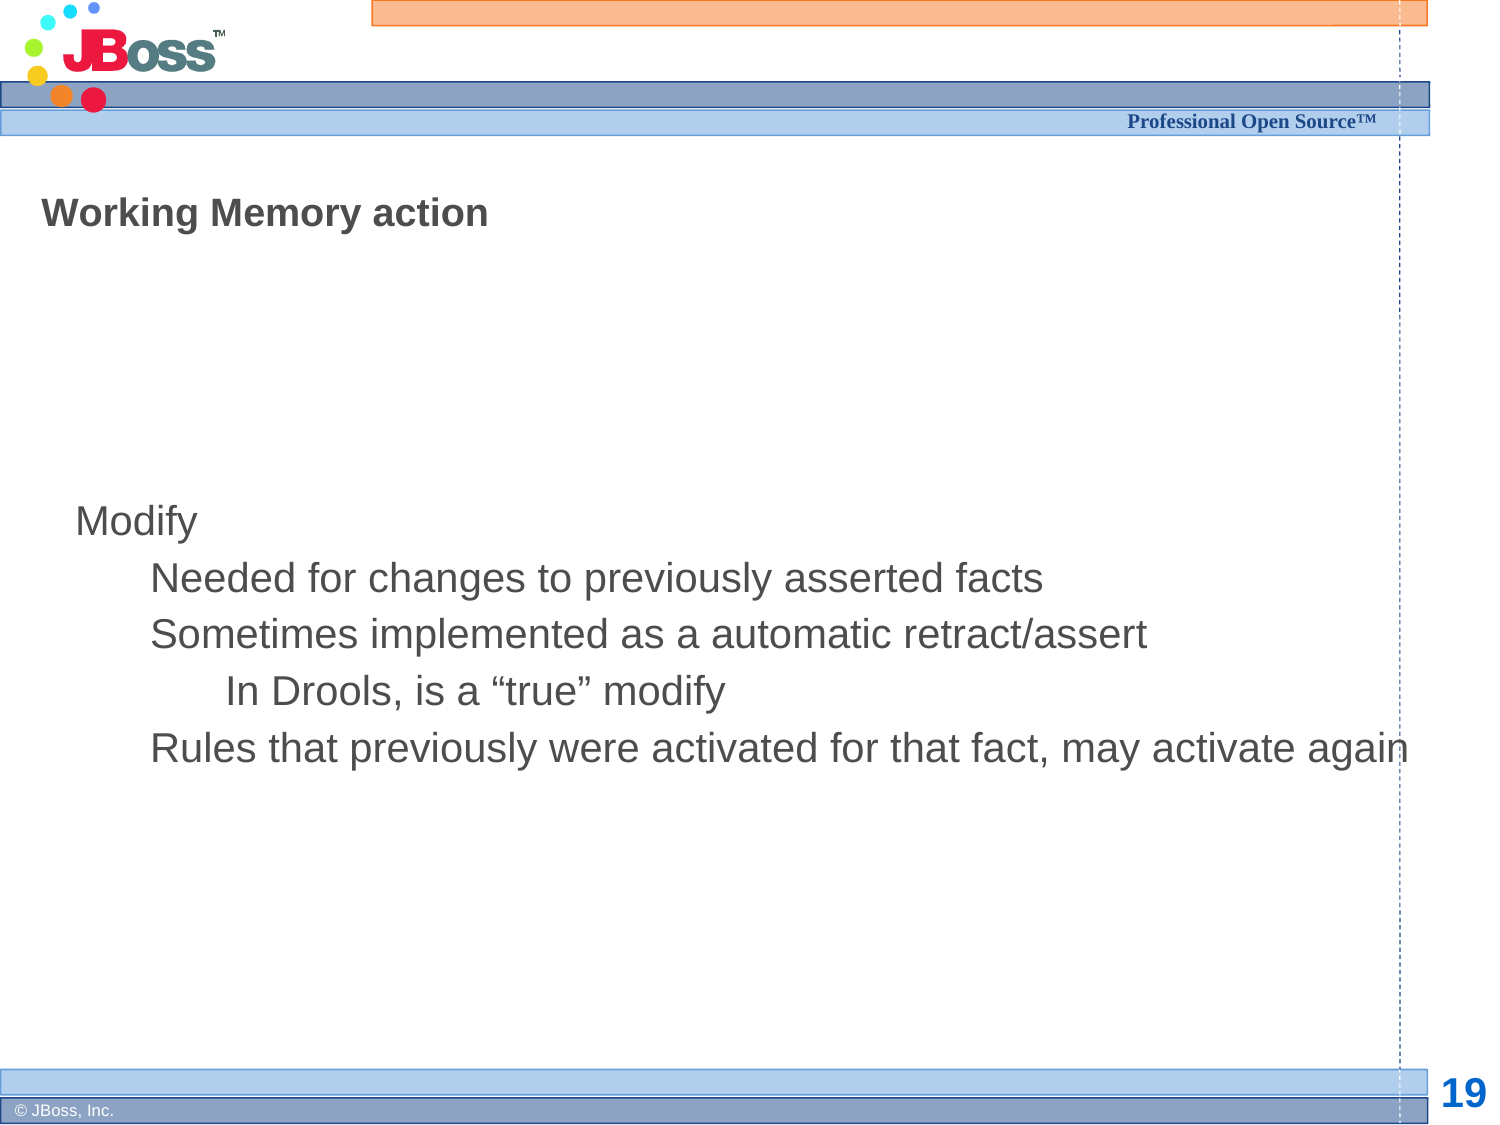

# Working Memory action
Modify
Needed for changes to previously asserted facts
Sometimes implemented as a automatic retract/assert
In Drools, is a “true” modify
Rules that previously were activated for that fact, may activate again